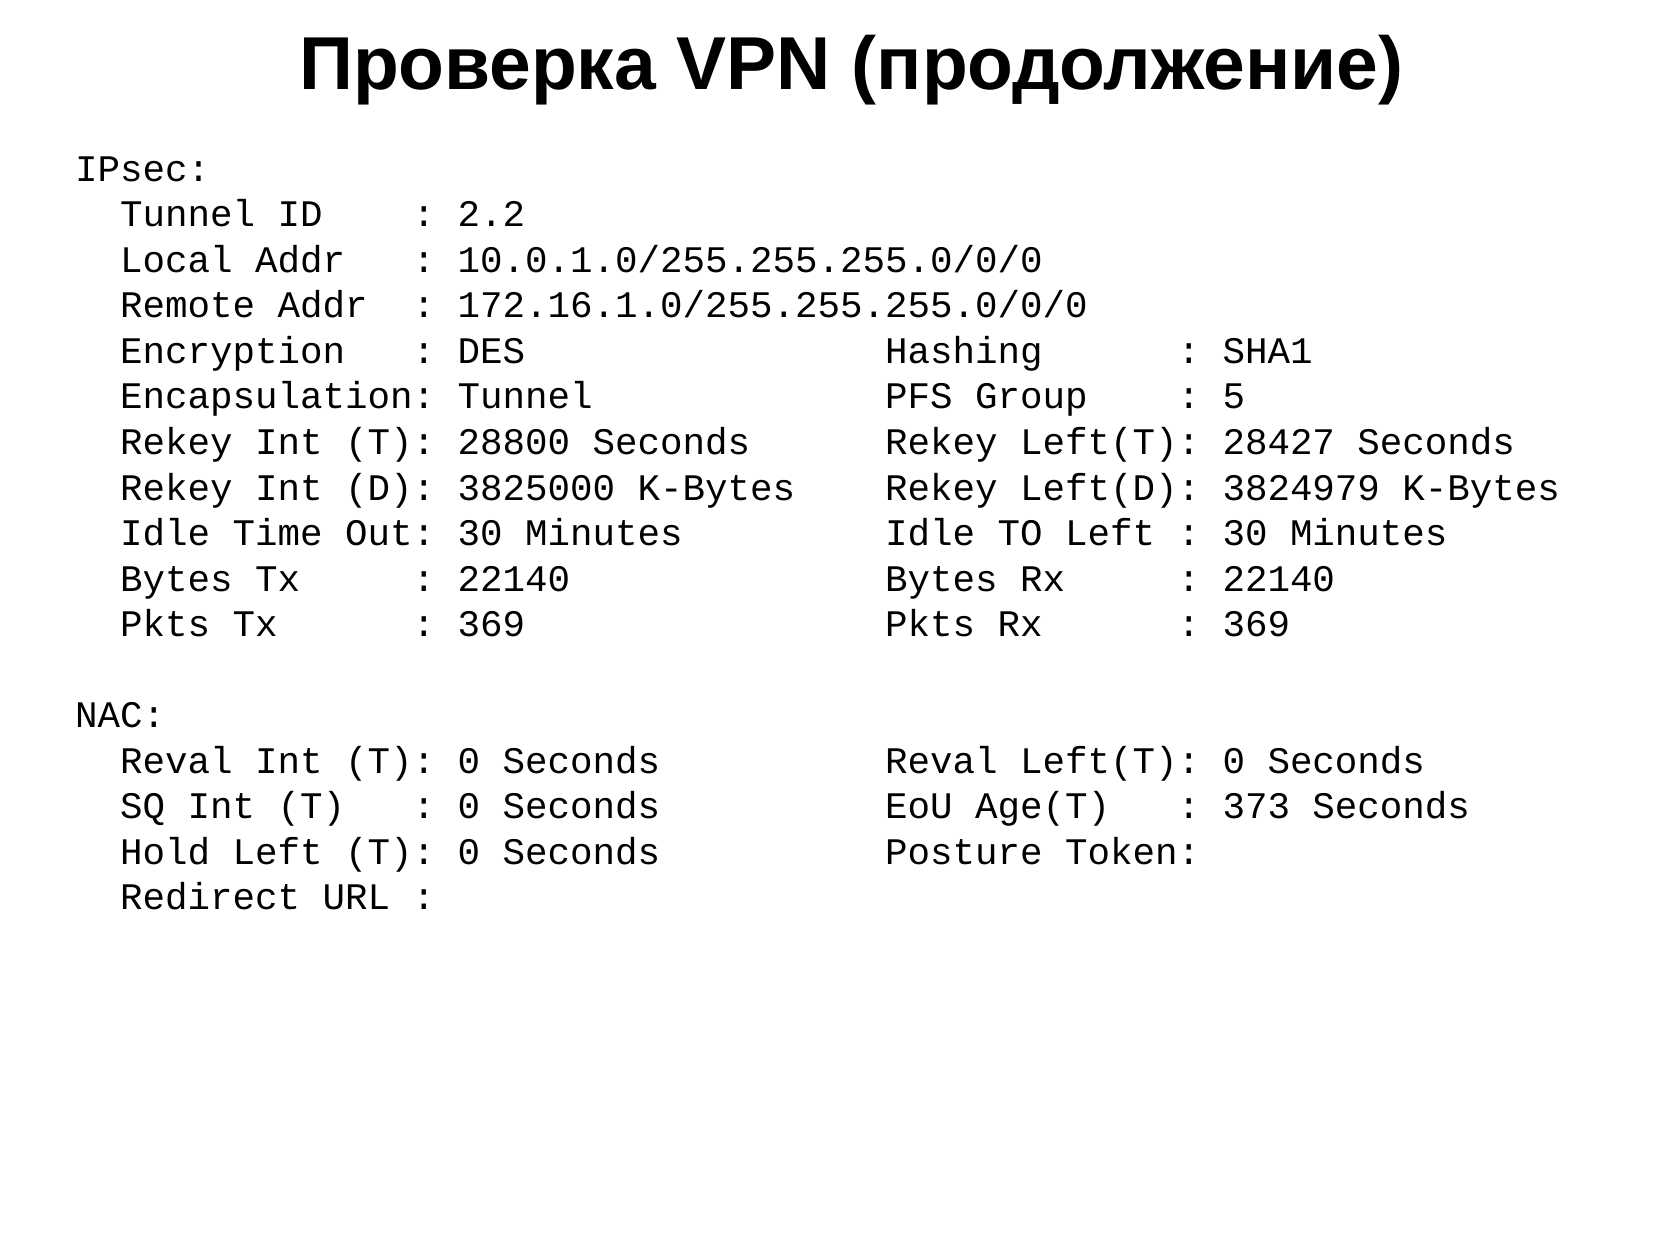

Проверка VPN (продолжение)
# IPsec:
 Tunnel ID : 2.2
 Local Addr : 10.0.1.0/255.255.255.0/0/0
 Remote Addr : 172.16.1.0/255.255.255.0/0/0
 Encryption : DES Hashing : SHA1
 Encapsulation: Tunnel PFS Group : 5
 Rekey Int (T): 28800 Seconds Rekey Left(T): 28427 Seconds
 Rekey Int (D): 3825000 K-Bytes Rekey Left(D): 3824979 K-Bytes
 Idle Time Out: 30 Minutes Idle TO Left : 30 Minutes
 Bytes Tx : 22140 Bytes Rx : 22140
 Pkts Tx : 369 Pkts Rx : 369
NAC:
 Reval Int (T): 0 Seconds Reval Left(T): 0 Seconds
 SQ Int (T) : 0 Seconds EoU Age(T) : 373 Seconds
 Hold Left (T): 0 Seconds Posture Token:
 Redirect URL :